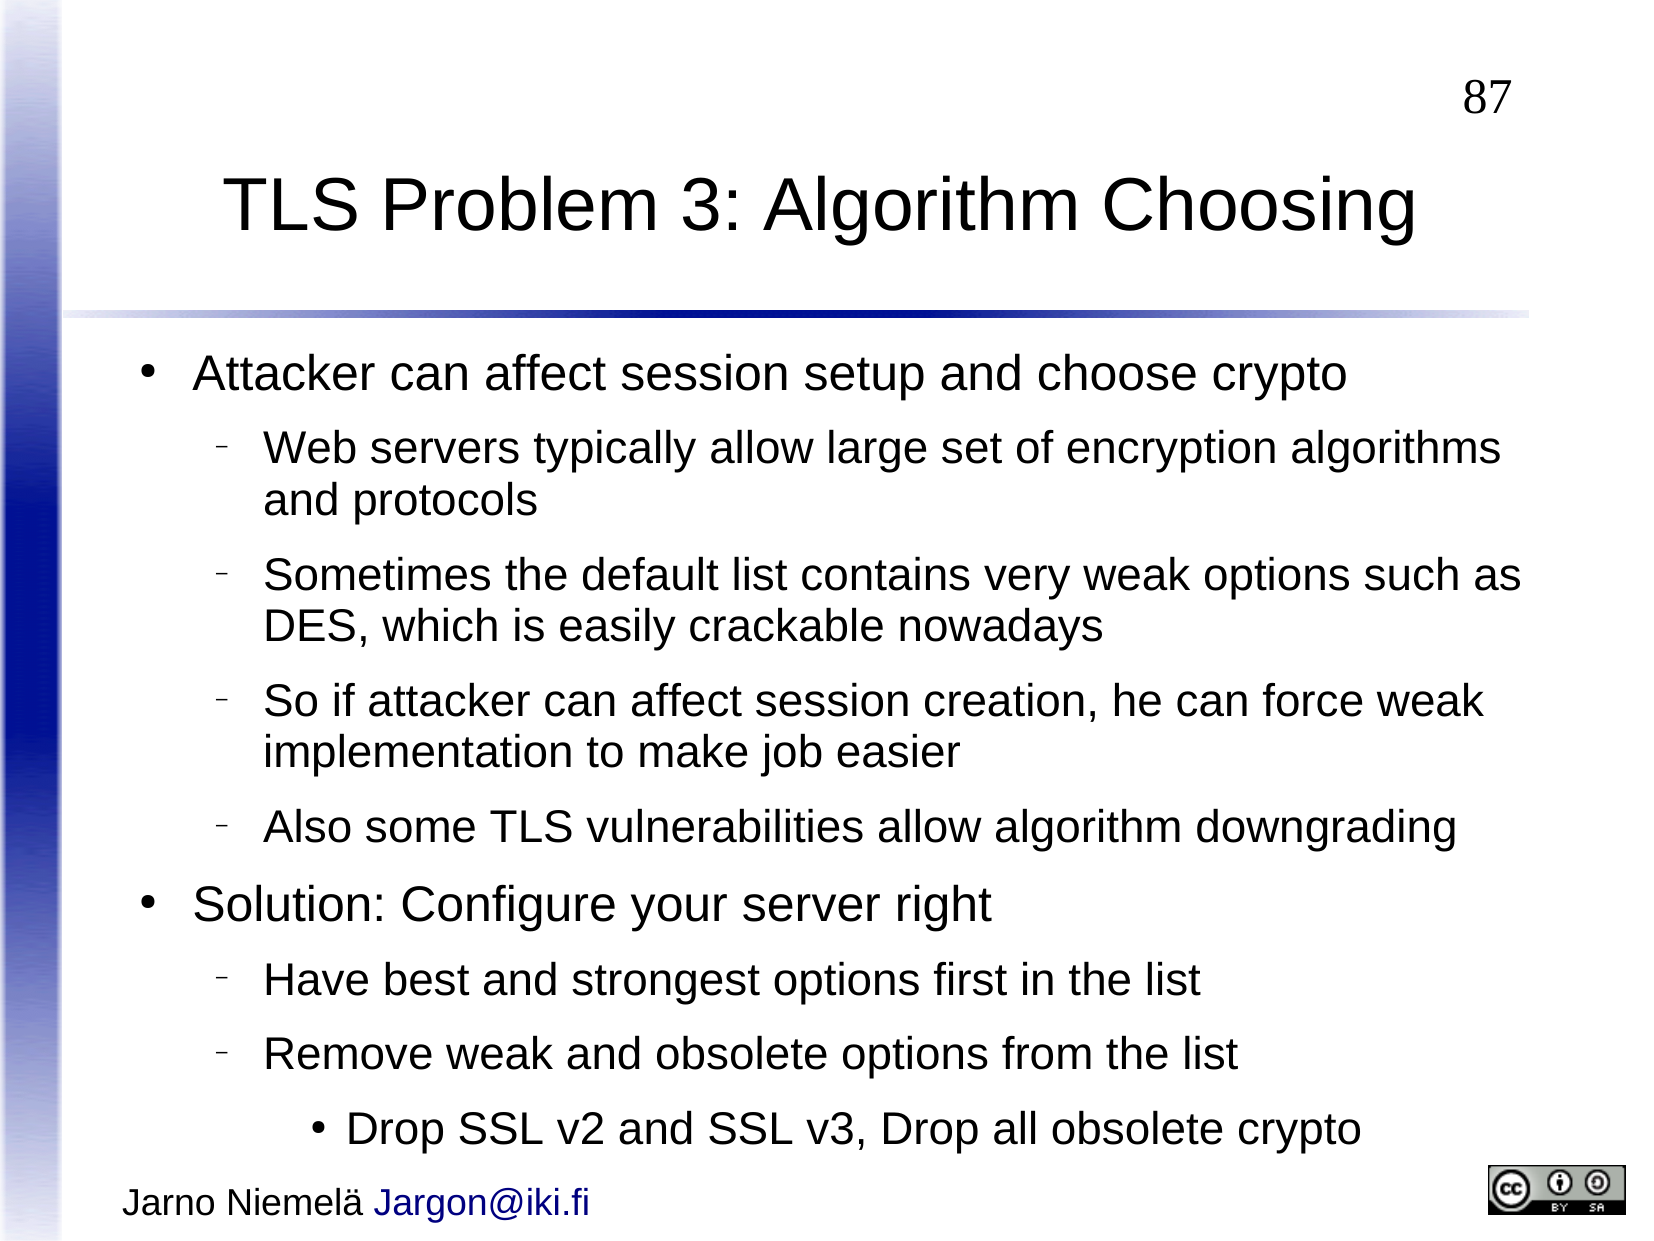

# TLS Problem 3: Algorithm Choosing
Attacker can affect session setup and choose crypto
Web servers typically allow large set of encryption algorithms and protocols
Sometimes the default list contains very weak options such as DES, which is easily crackable nowadays
So if attacker can affect session creation, he can force weak implementation to make job easier
Also some TLS vulnerabilities allow algorithm downgrading
Solution: Configure your server right
Have best and strongest options first in the list
Remove weak and obsolete options from the list
Drop SSL v2 and SSL v3, Drop all obsolete crypto